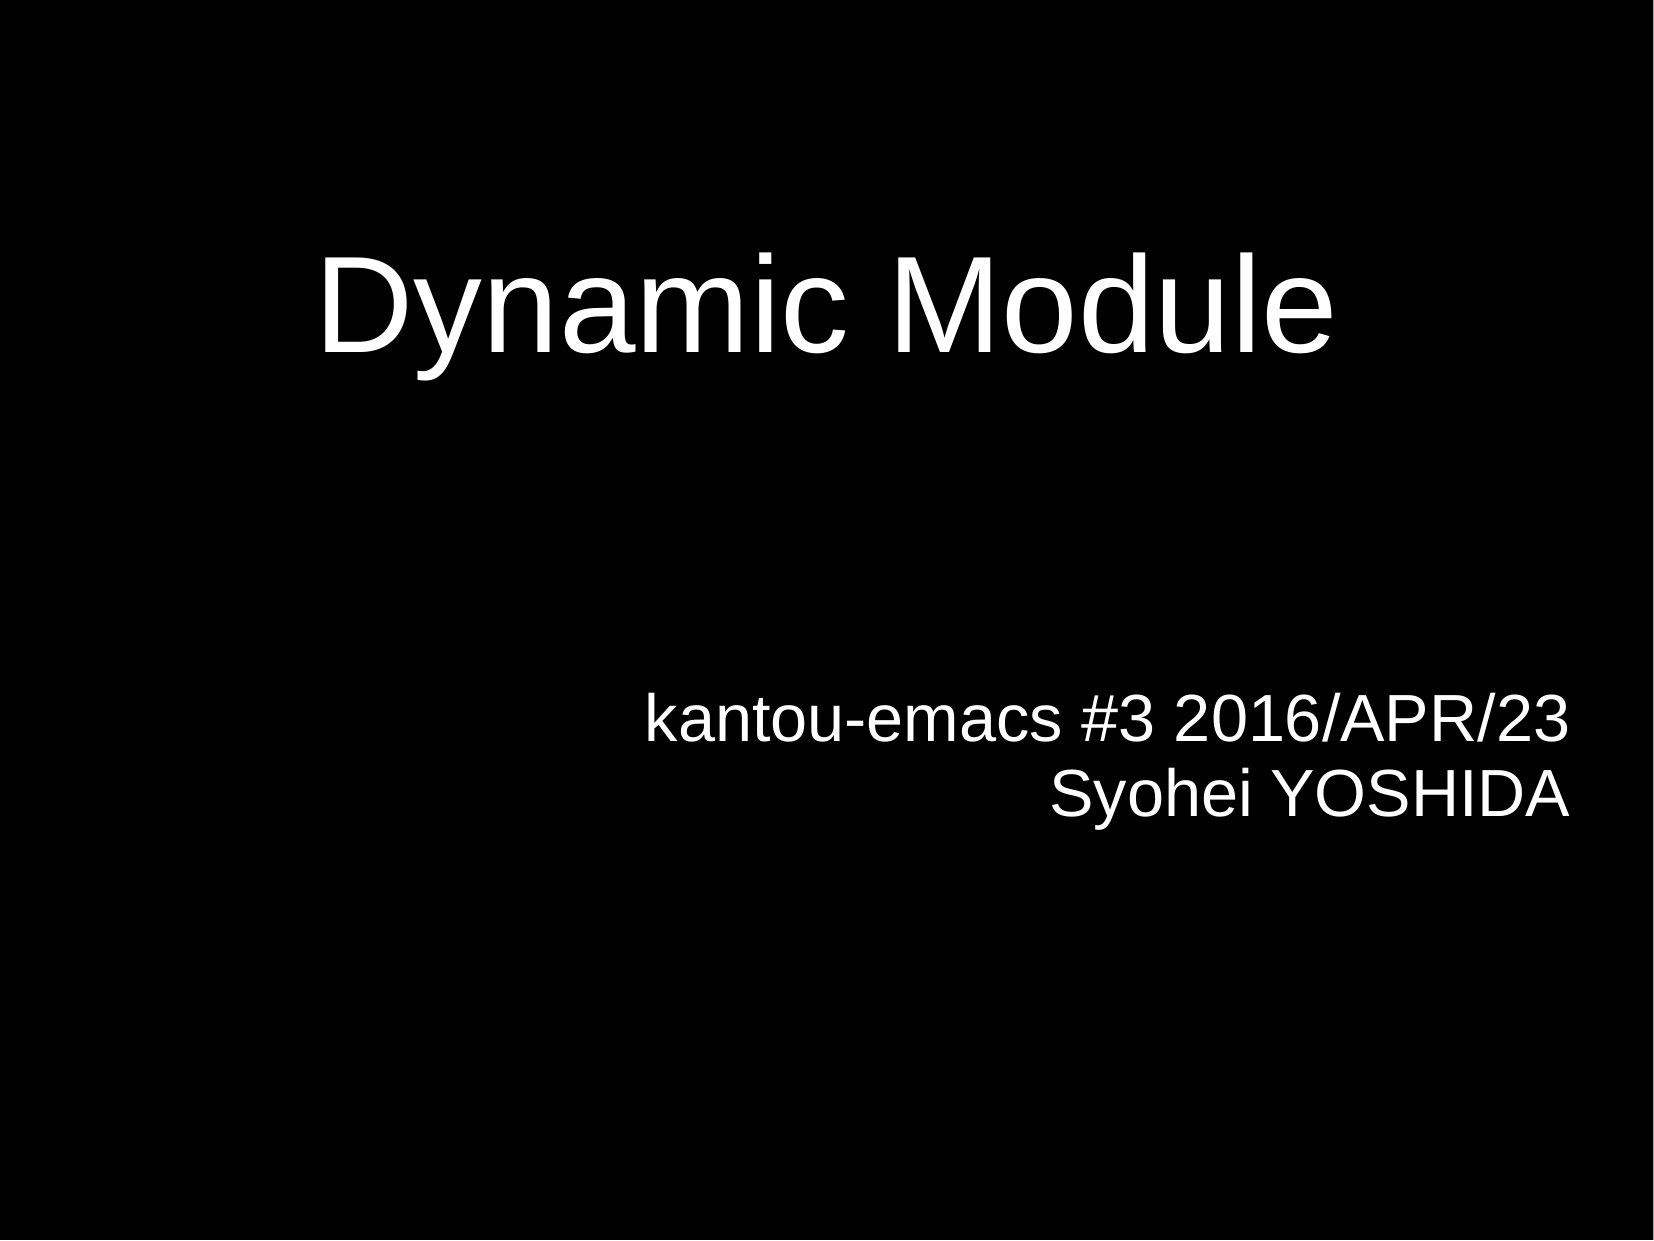

# Dynamic Module
kantou-emacs #3 2016/APR/23
Syohei YOSHIDA